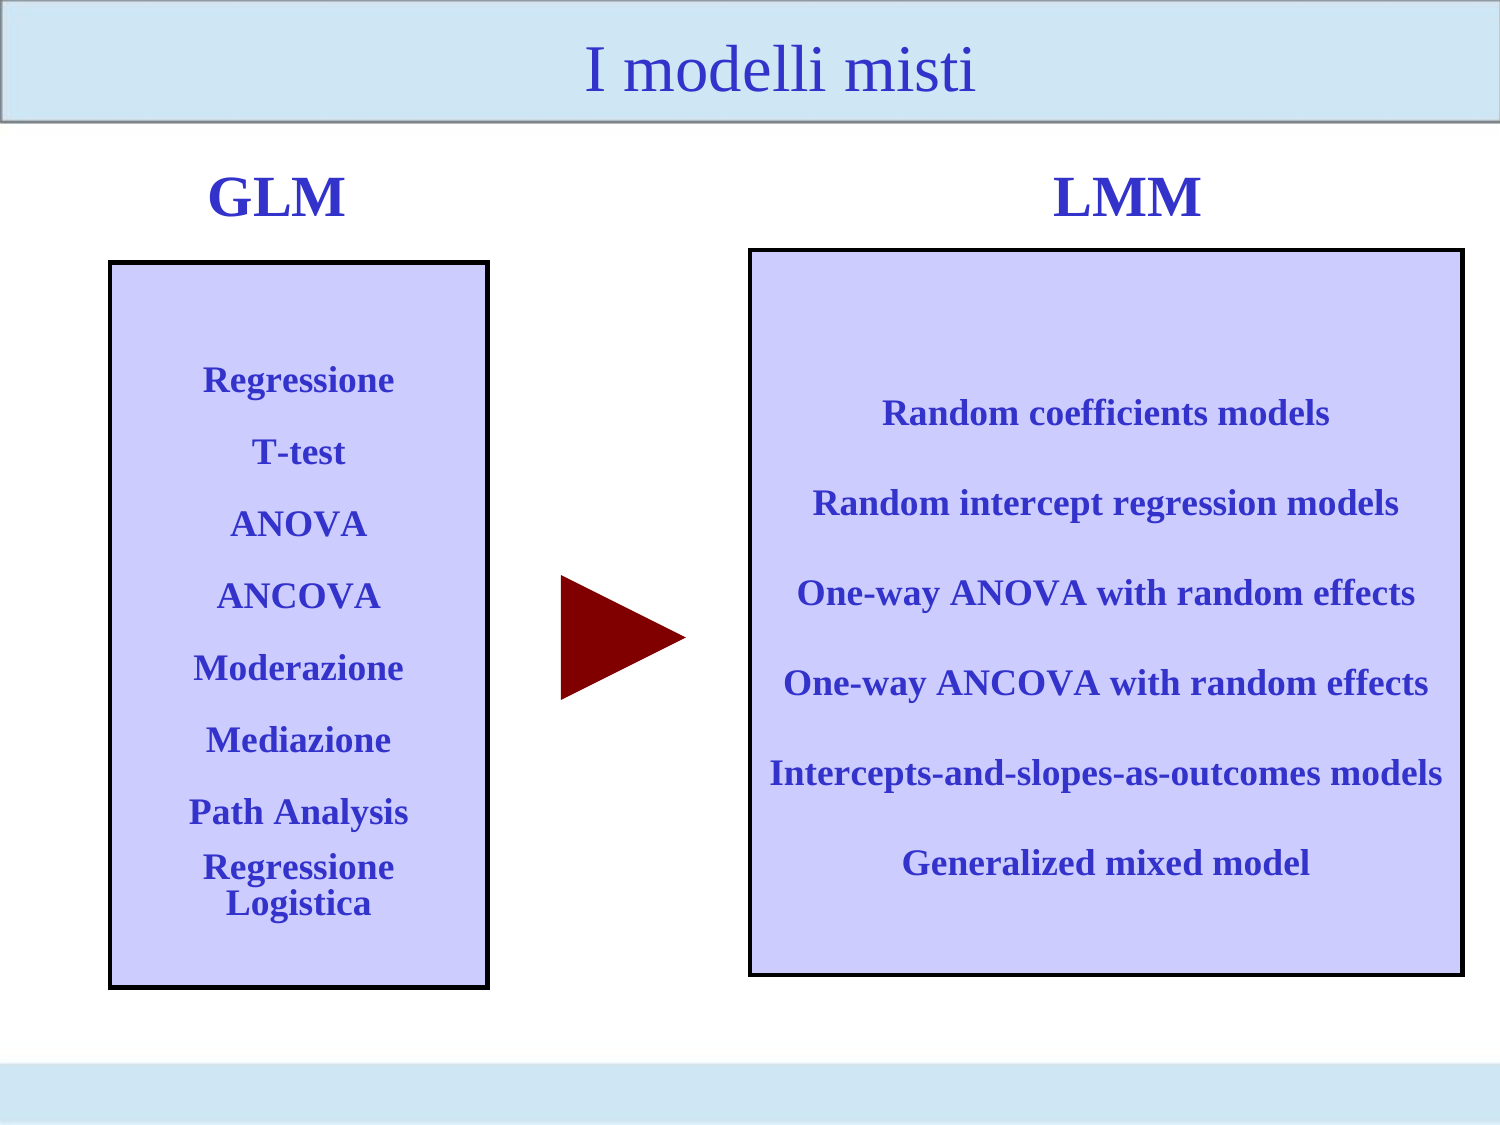

# I modelli misti
GLM
LMM
Random coefficients models
Random intercept regression models
One-way ANOVA with random effects
One-way ANCOVA with random effects
Intercepts-and-slopes-as-outcomes models
Generalized mixed model
Regressione
T-test
ANOVA
ANCOVA
Moderazione
Mediazione
Path Analysis
Regressione
Logistica
Regressione
T-test
ANOVA
ANCOVA
Moderazione
Mediazione
Path Analysis
Regressione
Logistica
8